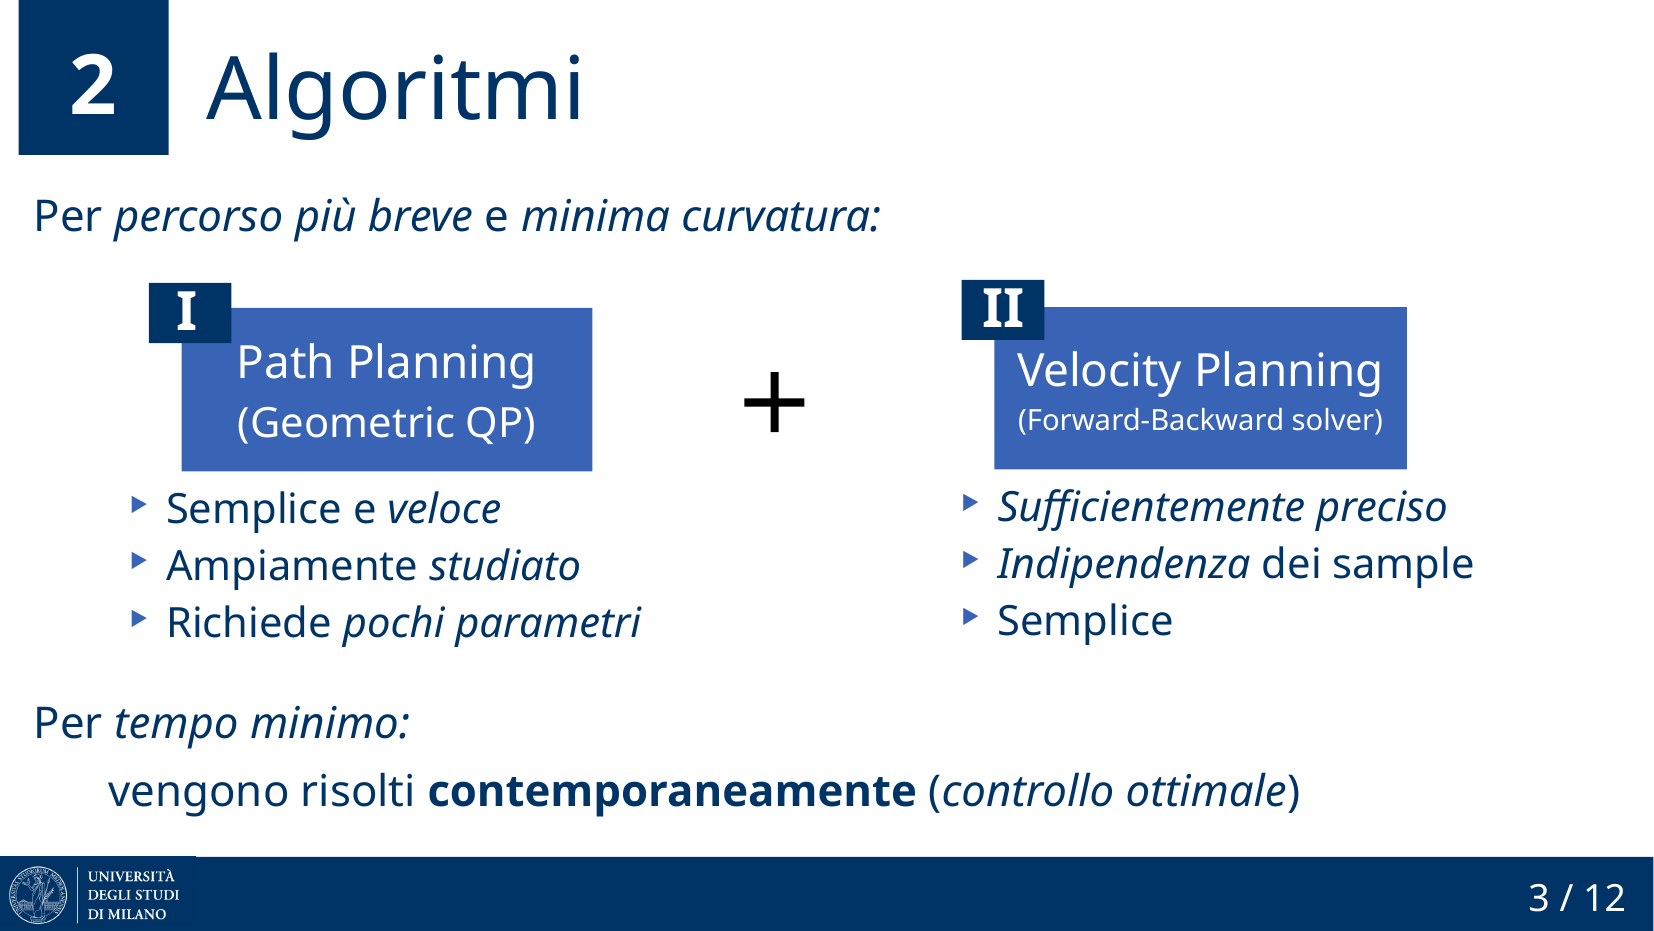

Algoritmi
2
Per percorso più breve e minima curvatura:
II
I
Velocity Planning
(Forward-Backward solver)
Path Planning
(Geometric QP)
Sufficientemente preciso
Indipendenza dei sample
Semplice
Semplice e veloce
Ampiamente studiato
Richiede pochi parametri
Per tempo minimo:
	vengono risolti contemporaneamente (controllo ottimale)
3 / 12